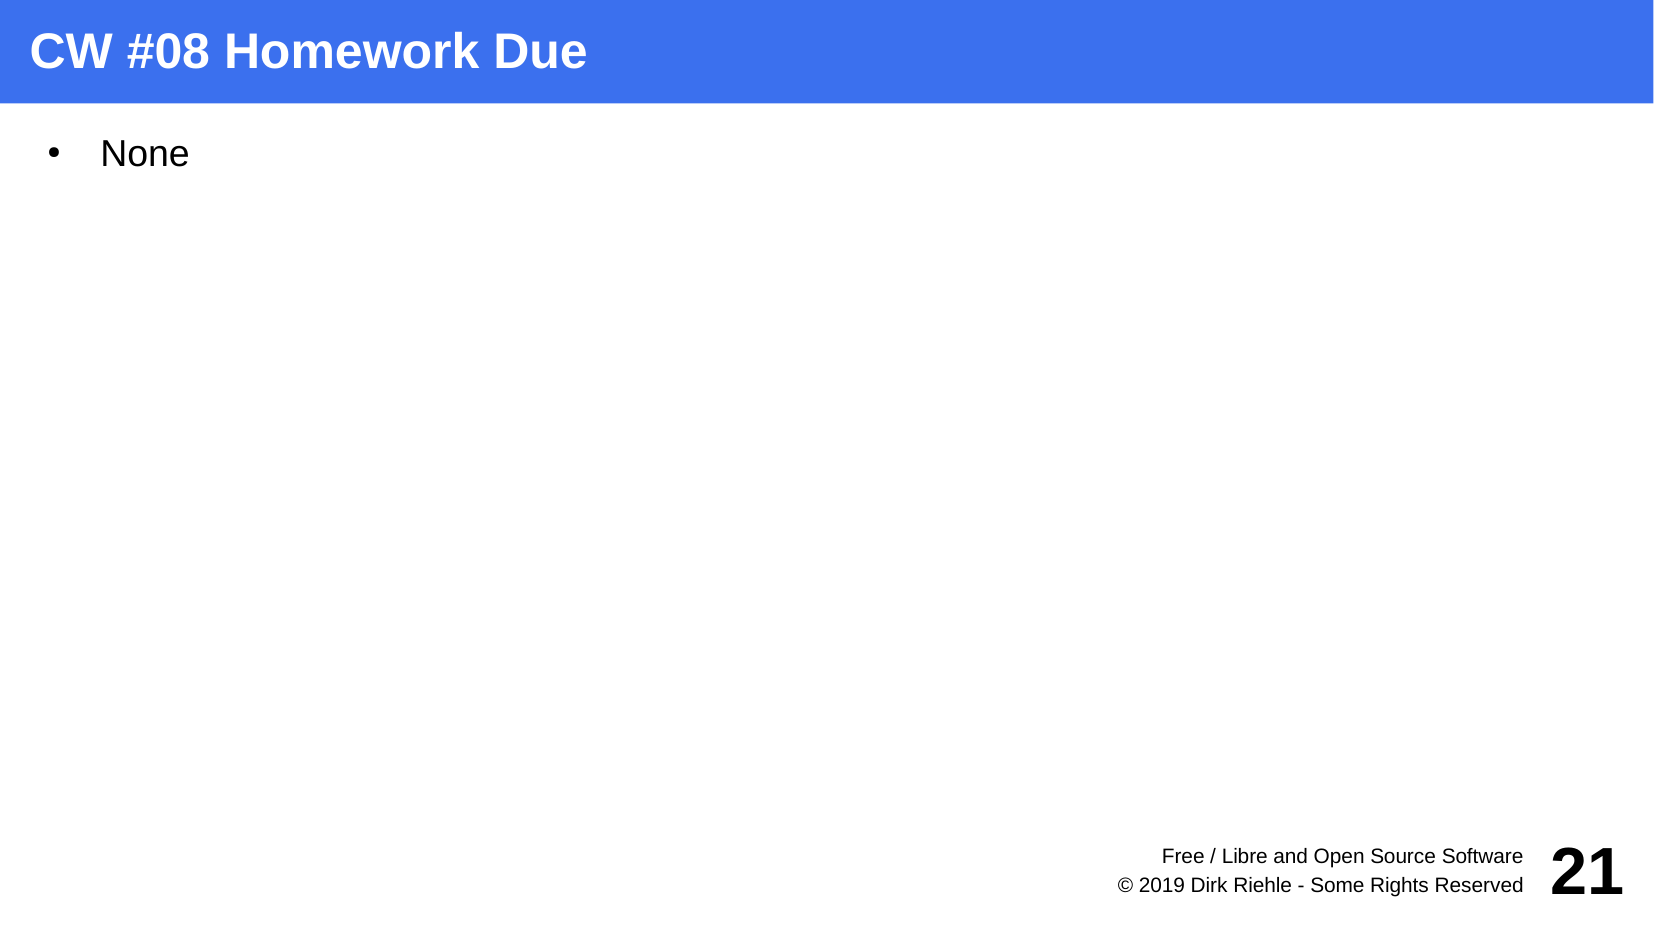

# CW #08 Homework Due
None
Free / Libre and Open Source Software
21
© 2019 Dirk Riehle - Some Rights Reserved